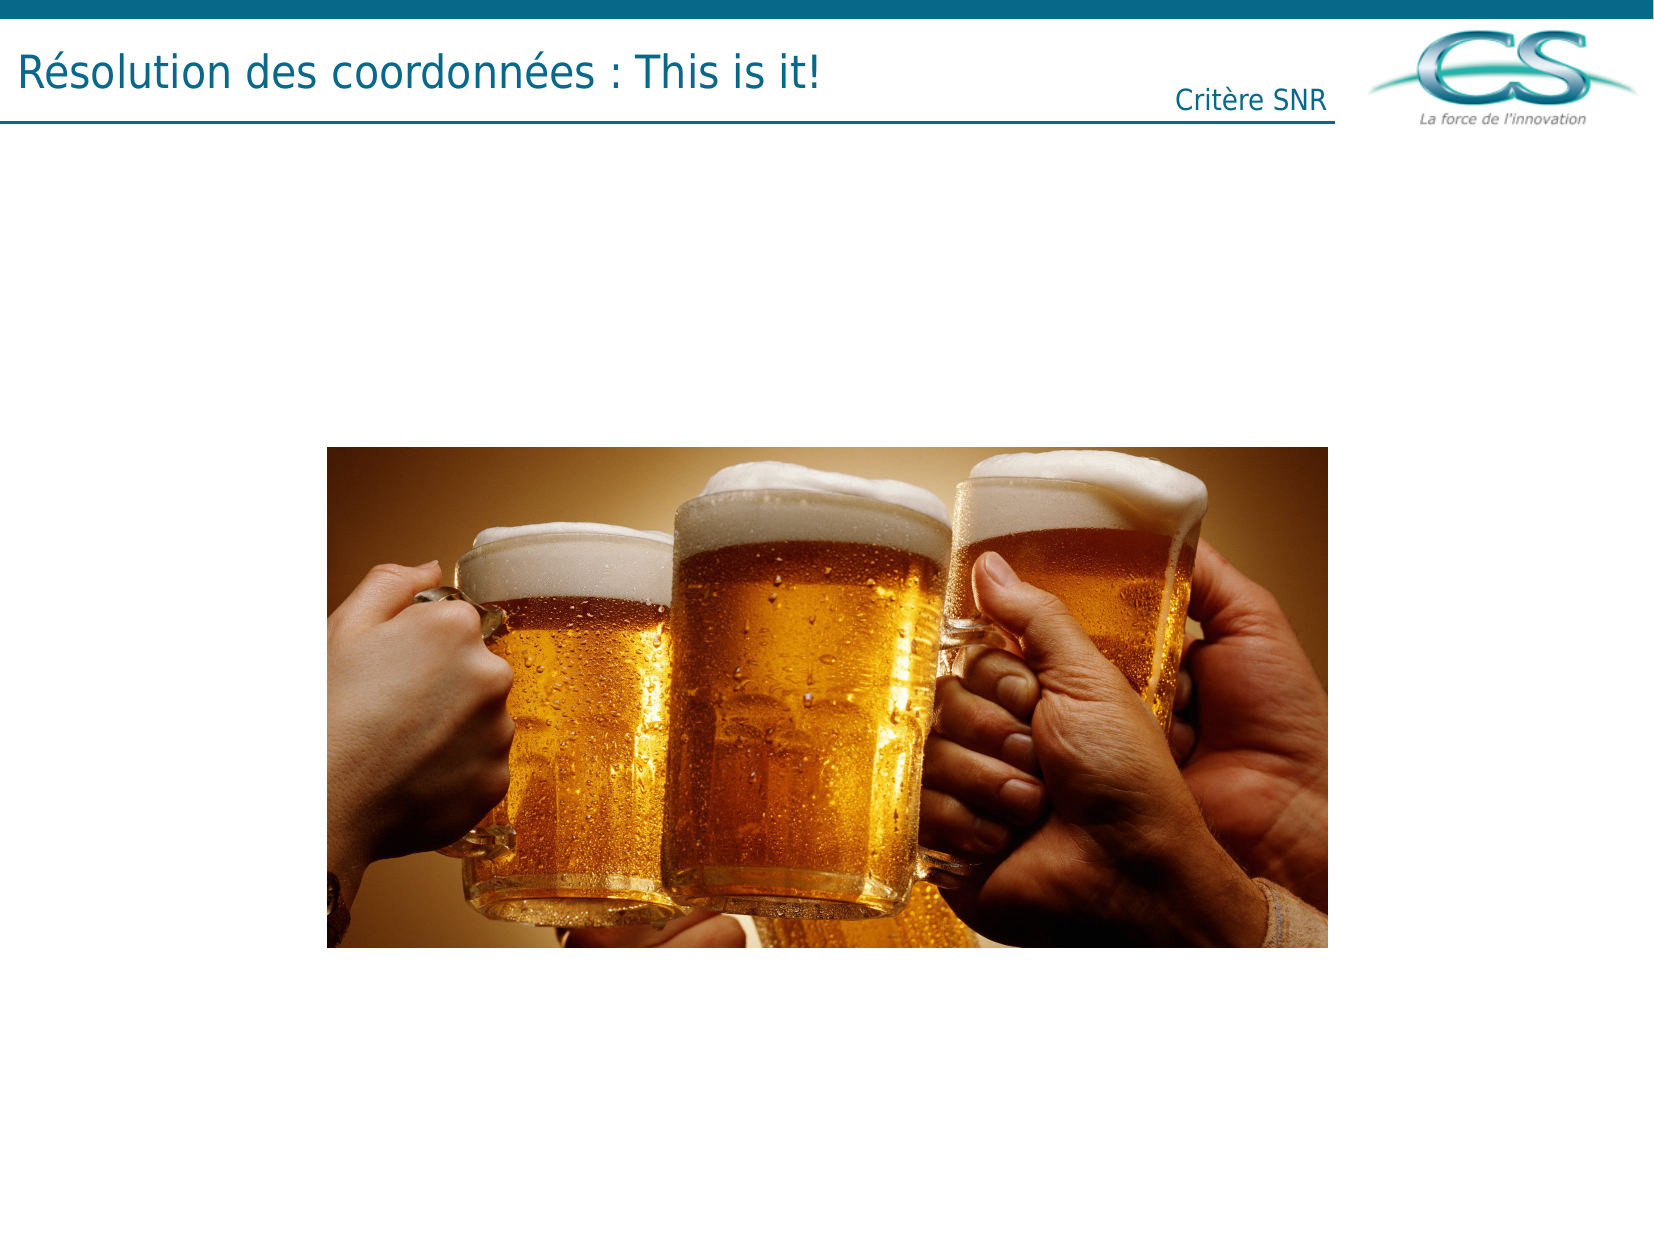

Résolution des coordonnées : This is it!
Critère SNR